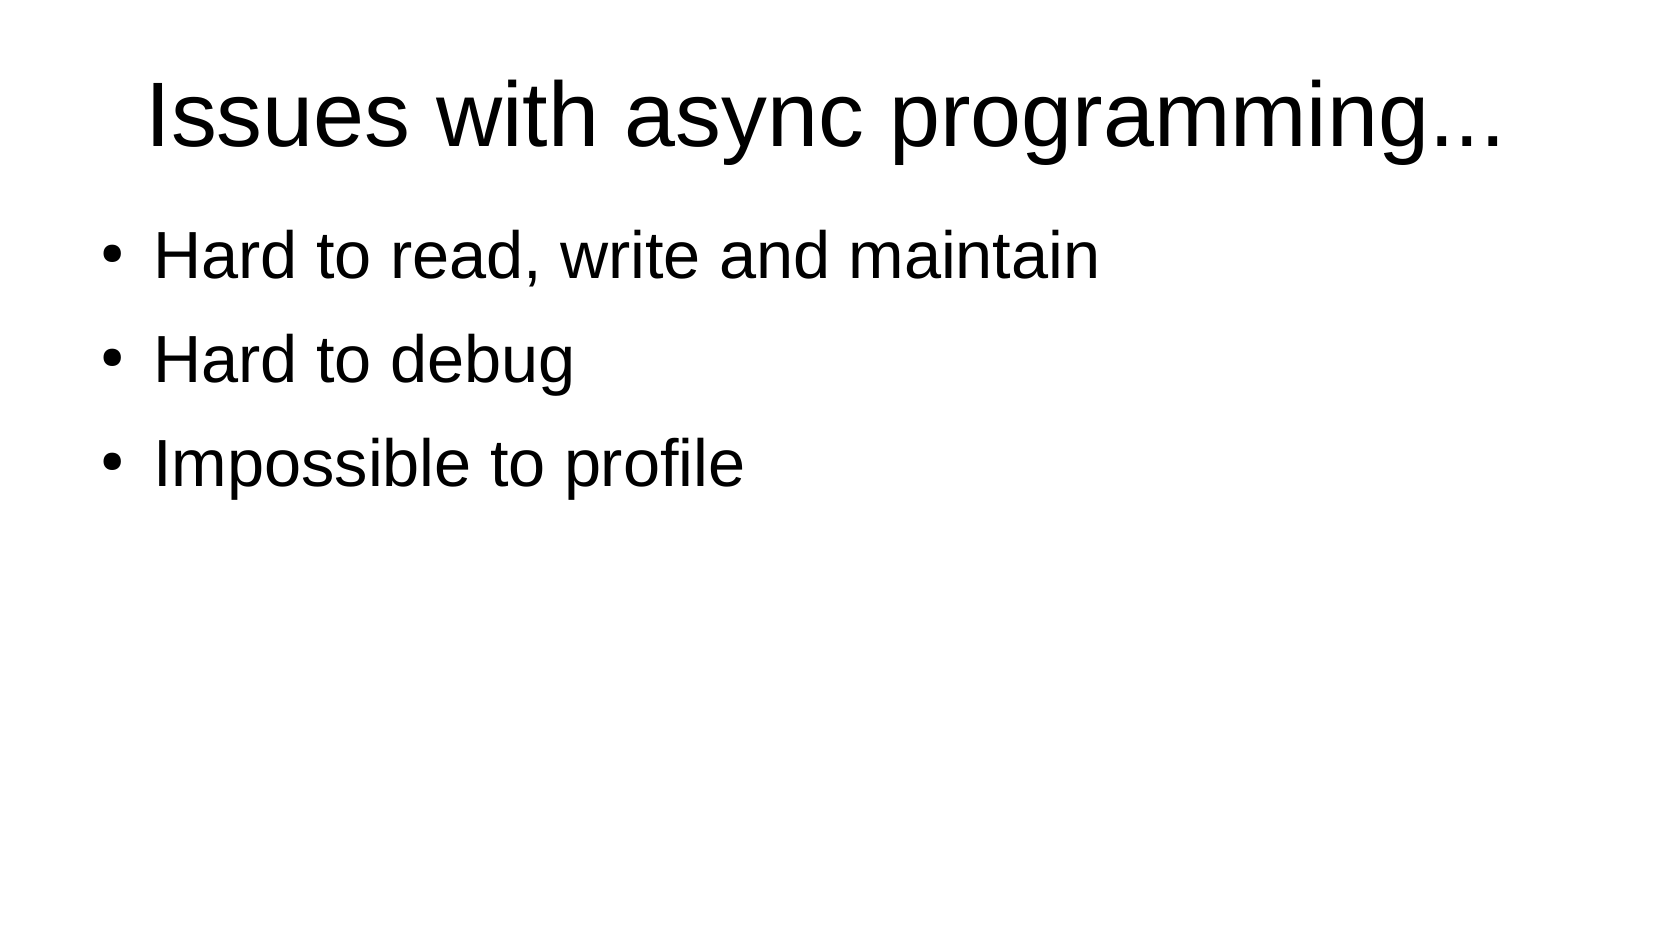

# Issues with async programming...
Hard to read, write and maintain
Hard to debug
Impossible to profile